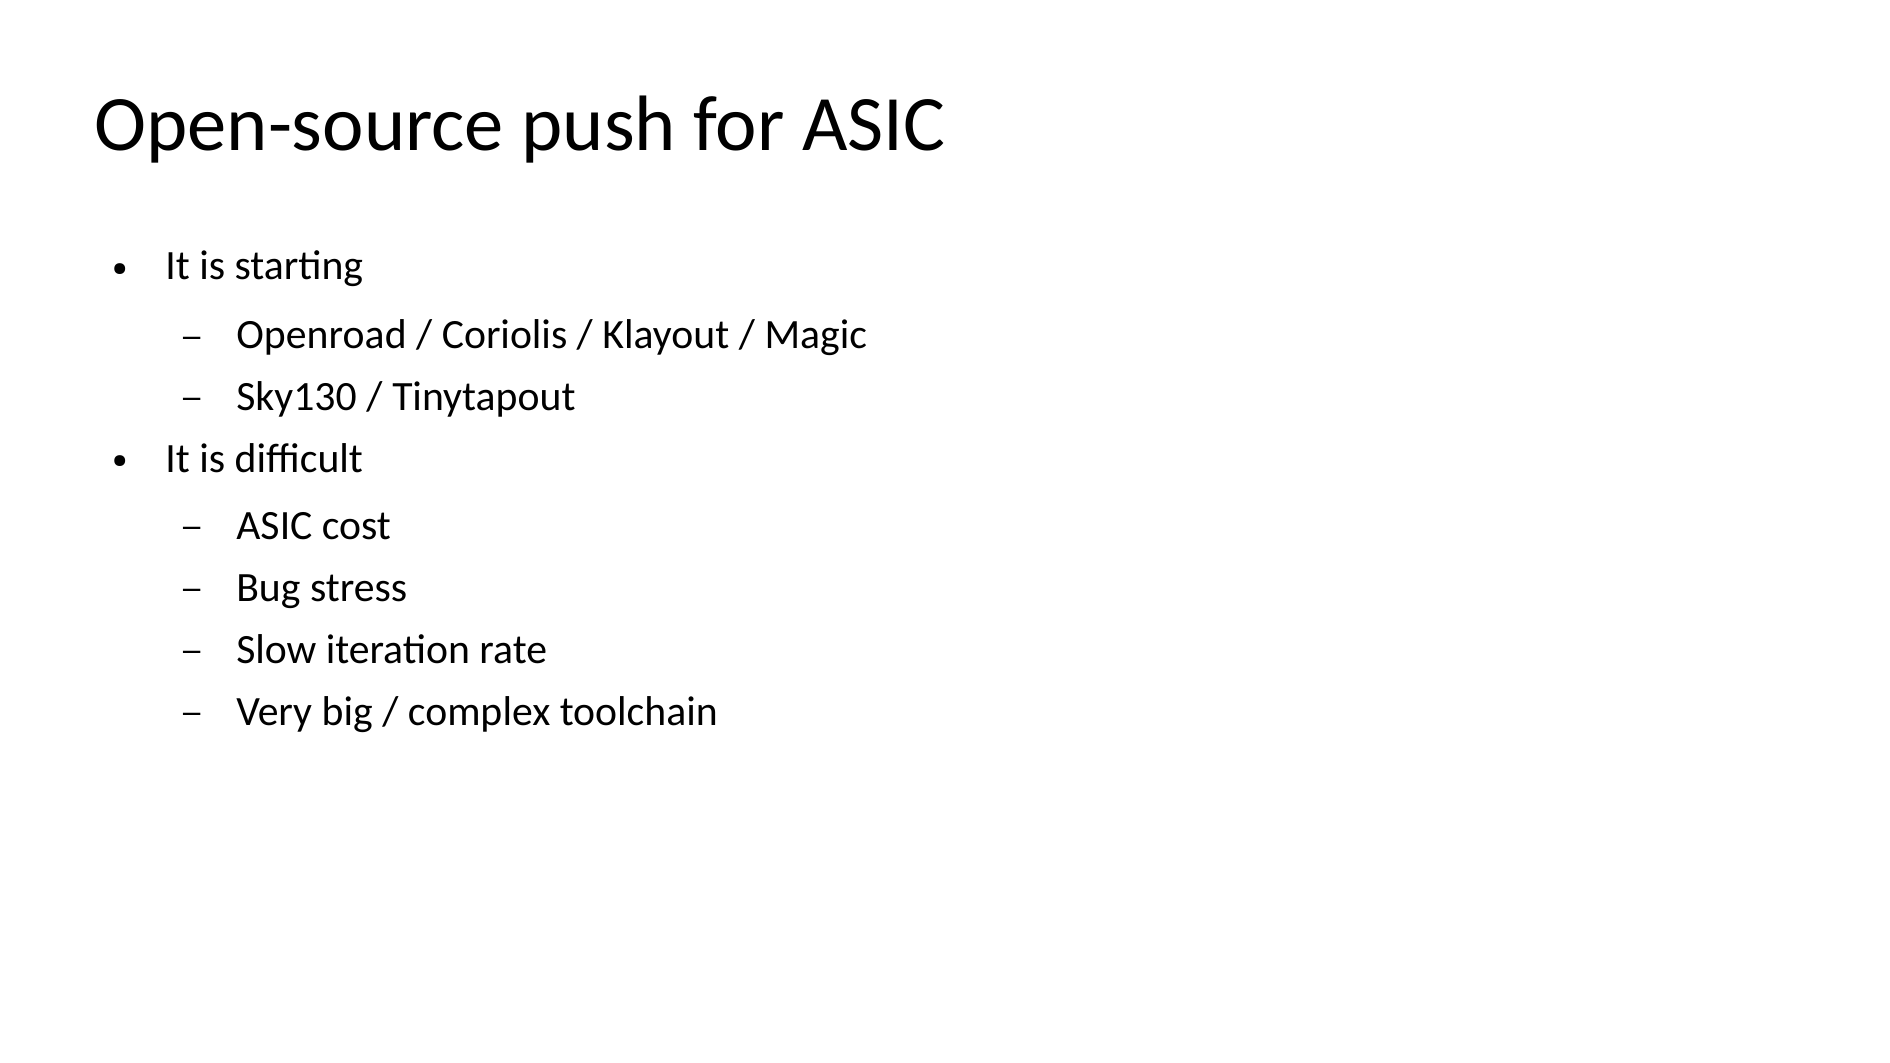

# Open-source push for ASIC
It is starting
Openroad / Coriolis / Klayout / Magic
Sky130 / Tinytapout
It is difficult
ASIC cost
Bug stress
Slow iteration rate
Very big / complex toolchain